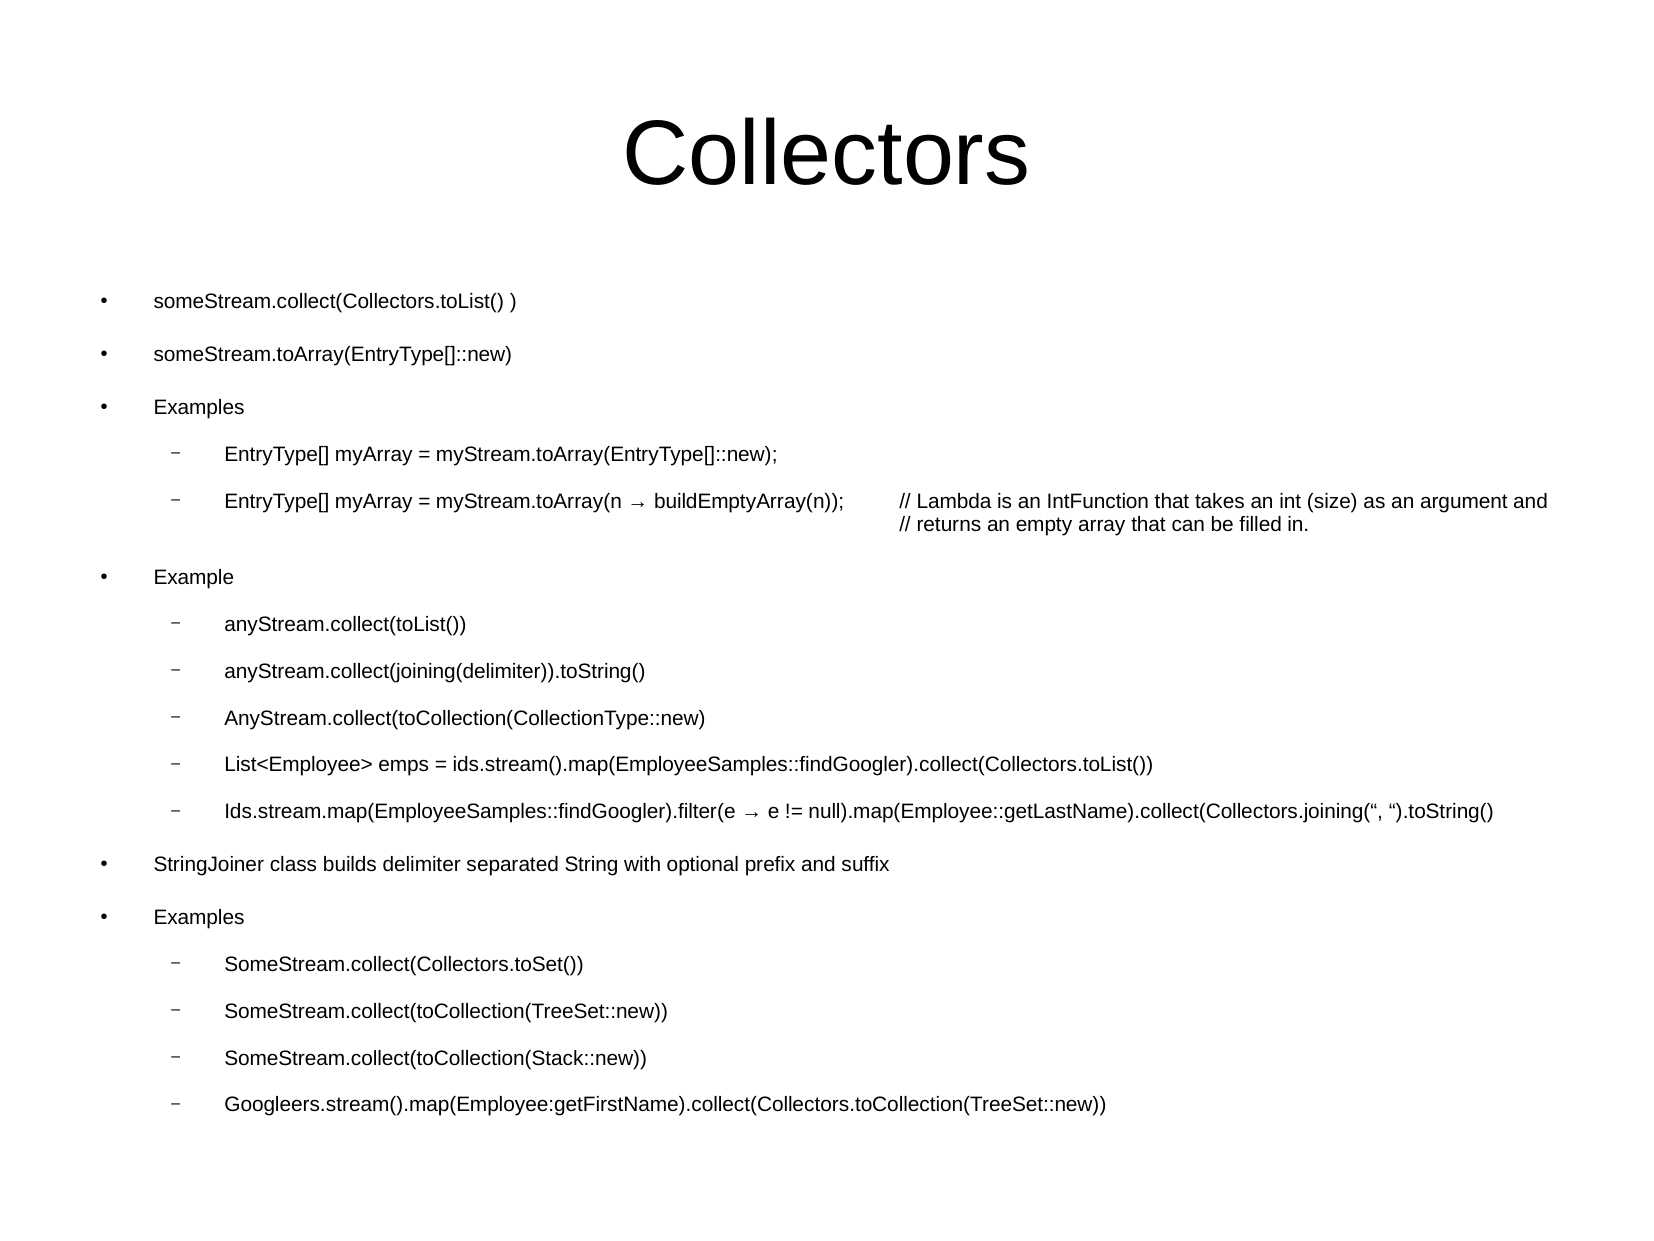

# Collectors
someStream.collect(Collectors.toList() )
someStream.toArray(EntryType[]::new)
Examples
EntryType[] myArray = myStream.toArray(EntryType[]::new);
EntryType[] myArray = myStream.toArray(n → buildEmptyArray(n));	// Lambda is an IntFunction that takes an int (size) as an argument and 										// returns an empty array that can be filled in.
Example
anyStream.collect(toList())
anyStream.collect(joining(delimiter)).toString()
AnyStream.collect(toCollection(CollectionType::new)
List<Employee> emps = ids.stream().map(EmployeeSamples::findGoogler).collect(Collectors.toList())
Ids.stream.map(EmployeeSamples::findGoogler).filter(e → e != null).map(Employee::getLastName).collect(Collectors.joining(“, “).toString()
StringJoiner class builds delimiter separated String with optional prefix and suffix
Examples
SomeStream.collect(Collectors.toSet())
SomeStream.collect(toCollection(TreeSet::new))
SomeStream.collect(toCollection(Stack::new))
Googleers.stream().map(Employee:getFirstName).collect(Collectors.toCollection(TreeSet::new))